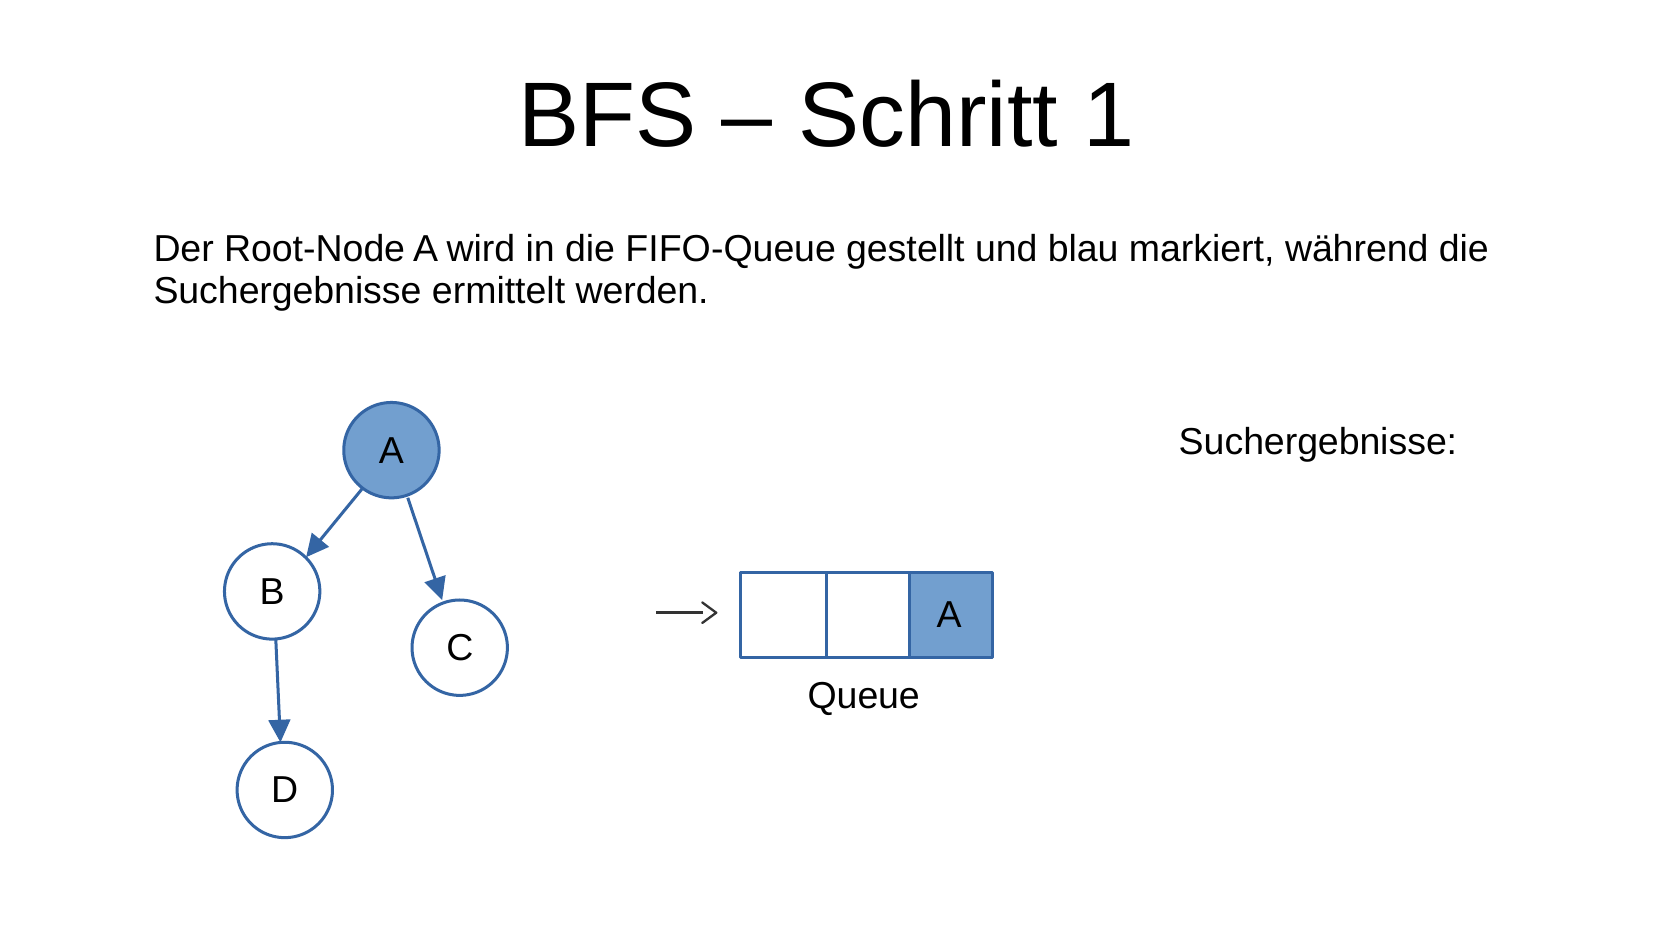

# BFS – Schritt 1
Der Root-Node A wird in die FIFO-Queue gestellt und blau markiert, während die Suchergebnisse ermittelt werden.
A
Suchergebnisse:
B
A
C
Queue
D